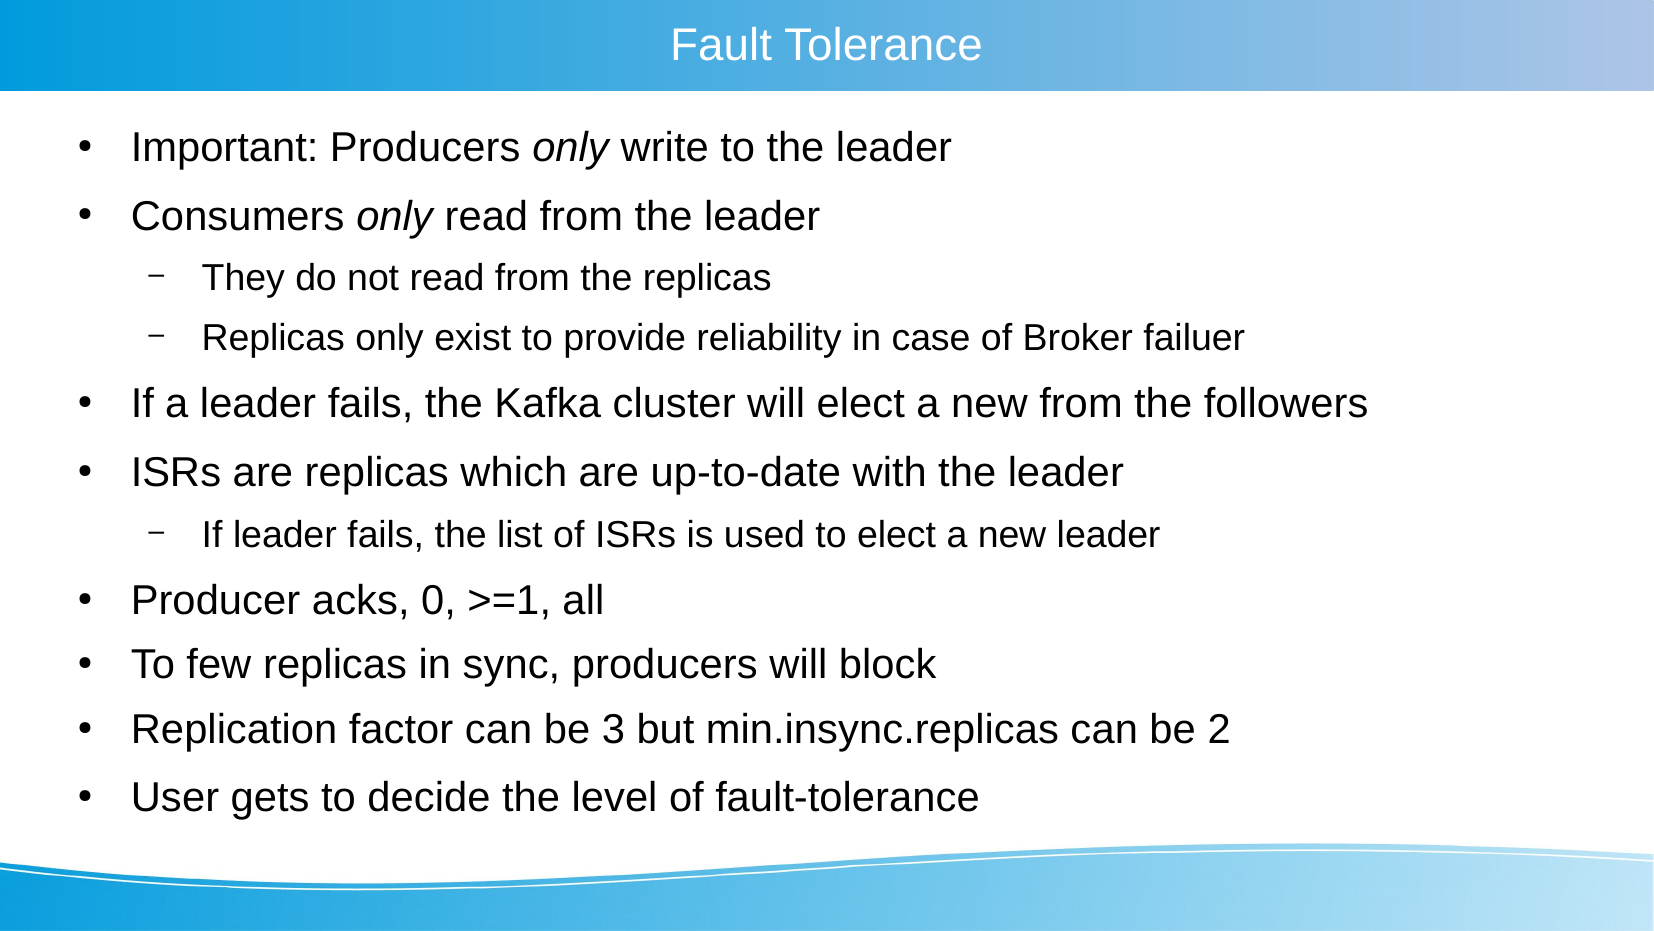

# Fault Tolerance
Important: Producers only write to the leader
Consumers only read from the leader
They do not read from the replicas
Replicas only exist to provide reliability in case of Broker failuer
If a leader fails, the Kafka cluster will elect a new from the followers
ISRs are replicas which are up-to-date with the leader
If leader fails, the list of ISRs is used to elect a new leader
Producer acks, 0, >=1, all
To few replicas in sync, producers will block
Replication factor can be 3 but min.insync.replicas can be 2
User gets to decide the level of fault-tolerance